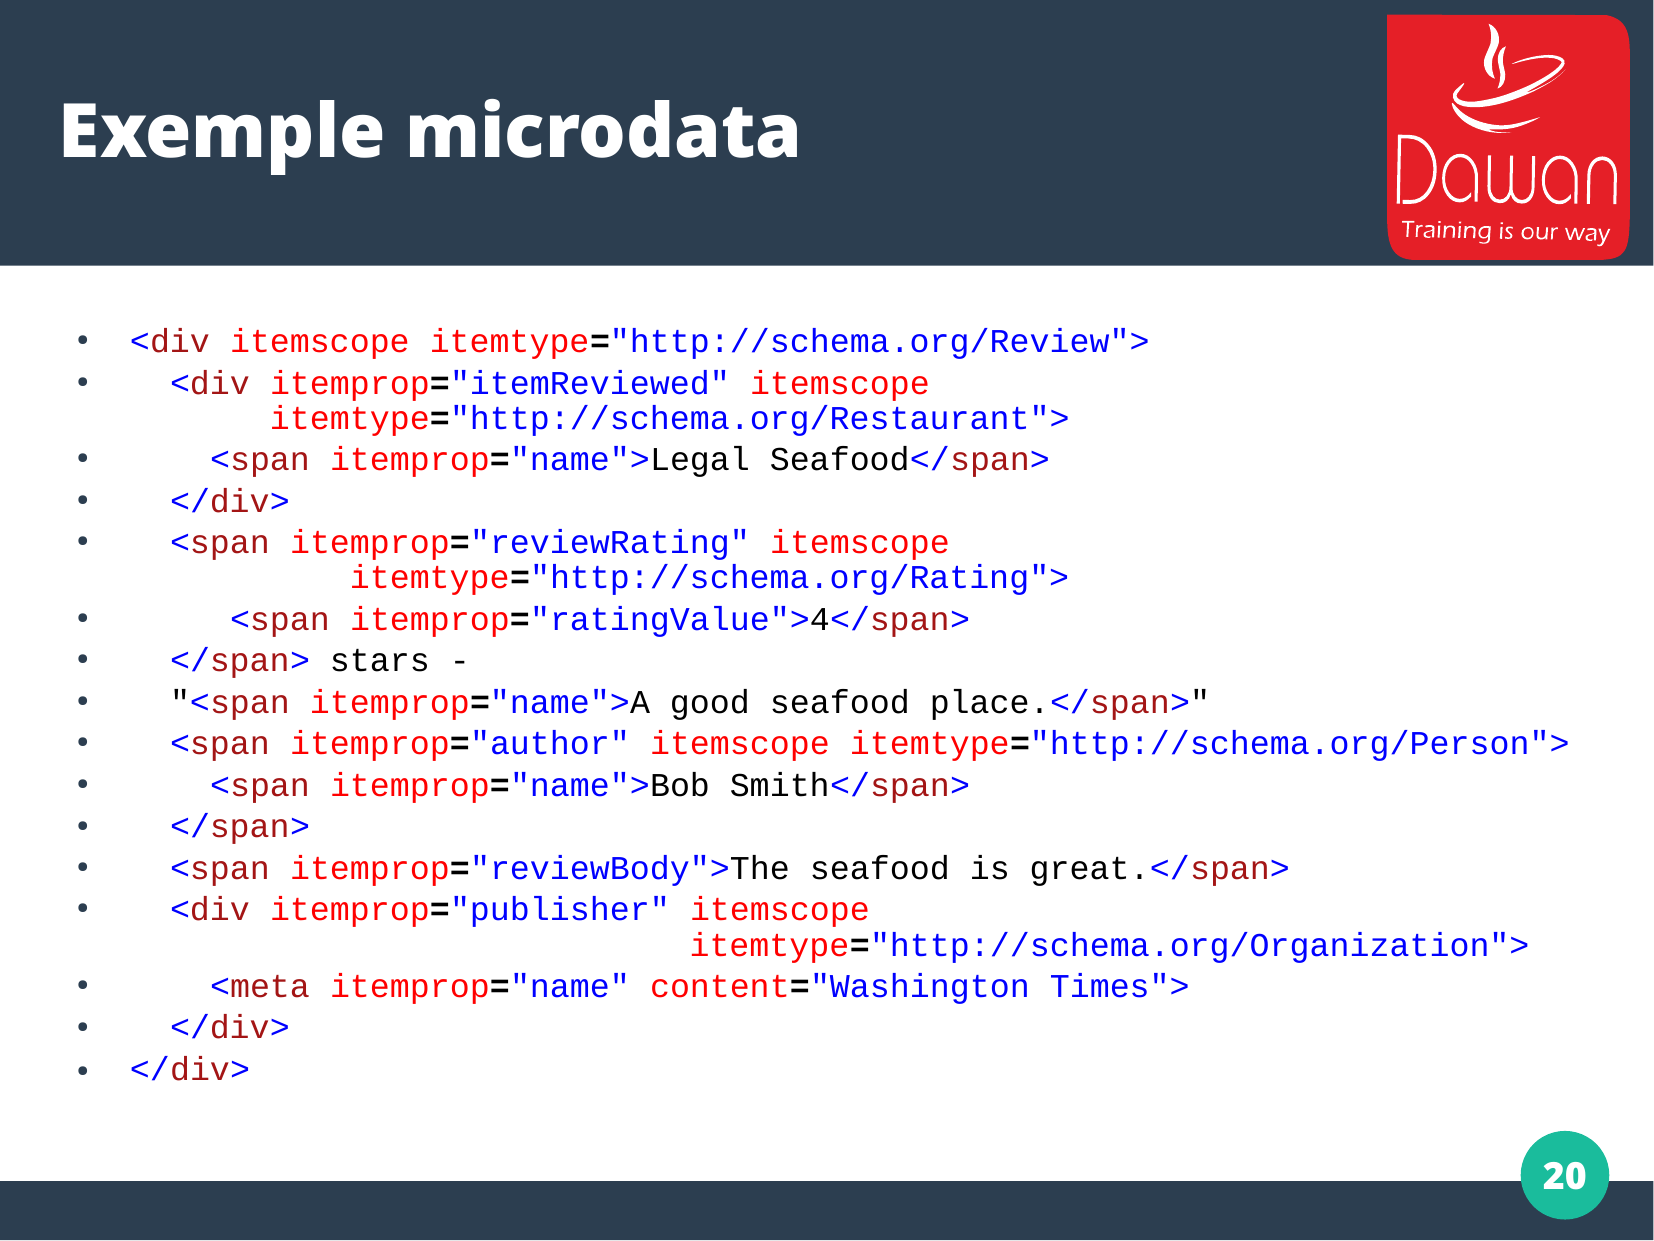

# Exemple microdata
<div itemscope itemtype="http://schema.org/Review">
 <div itemprop="itemReviewed" itemscope
 itemtype="http://schema.org/Restaurant">
 <span itemprop="name">Legal Seafood</span>
 </div>
 <span itemprop="reviewRating" itemscope itemtype="http://schema.org/Rating">
 <span itemprop="ratingValue">4</span>
 </span> stars -
 "<span itemprop="name">A good seafood place.</span>"
 <span itemprop="author" itemscope itemtype="http://schema.org/Person">
 <span itemprop="name">Bob Smith</span>
 </span>
 <span itemprop="reviewBody">The seafood is great.</span>
 <div itemprop="publisher" itemscope
 itemtype="http://schema.org/Organization">
 <meta itemprop="name" content="Washington Times">
 </div>
</div>
20